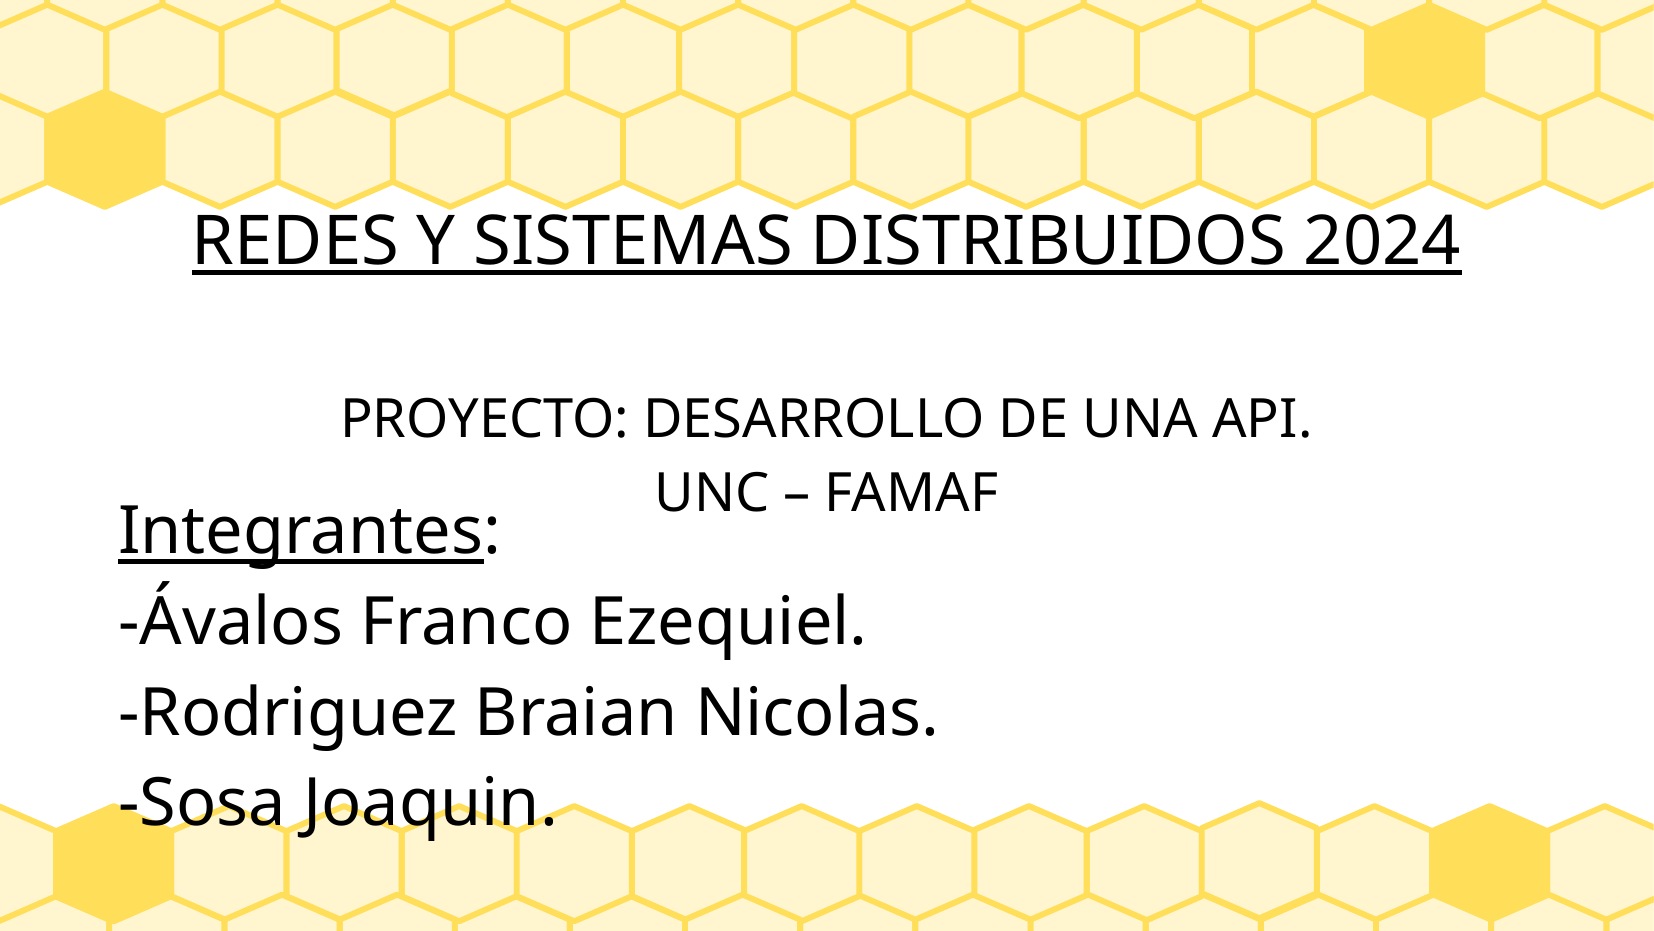

# REDES Y SISTEMAS DISTRIBUIDOS 2024 PROYECTO: DESARROLLO DE UNA API. UNC – FAMAF
Integrantes:
-Ávalos Franco Ezequiel.
-Rodriguez Braian Nicolas.
-Sosa Joaquin.